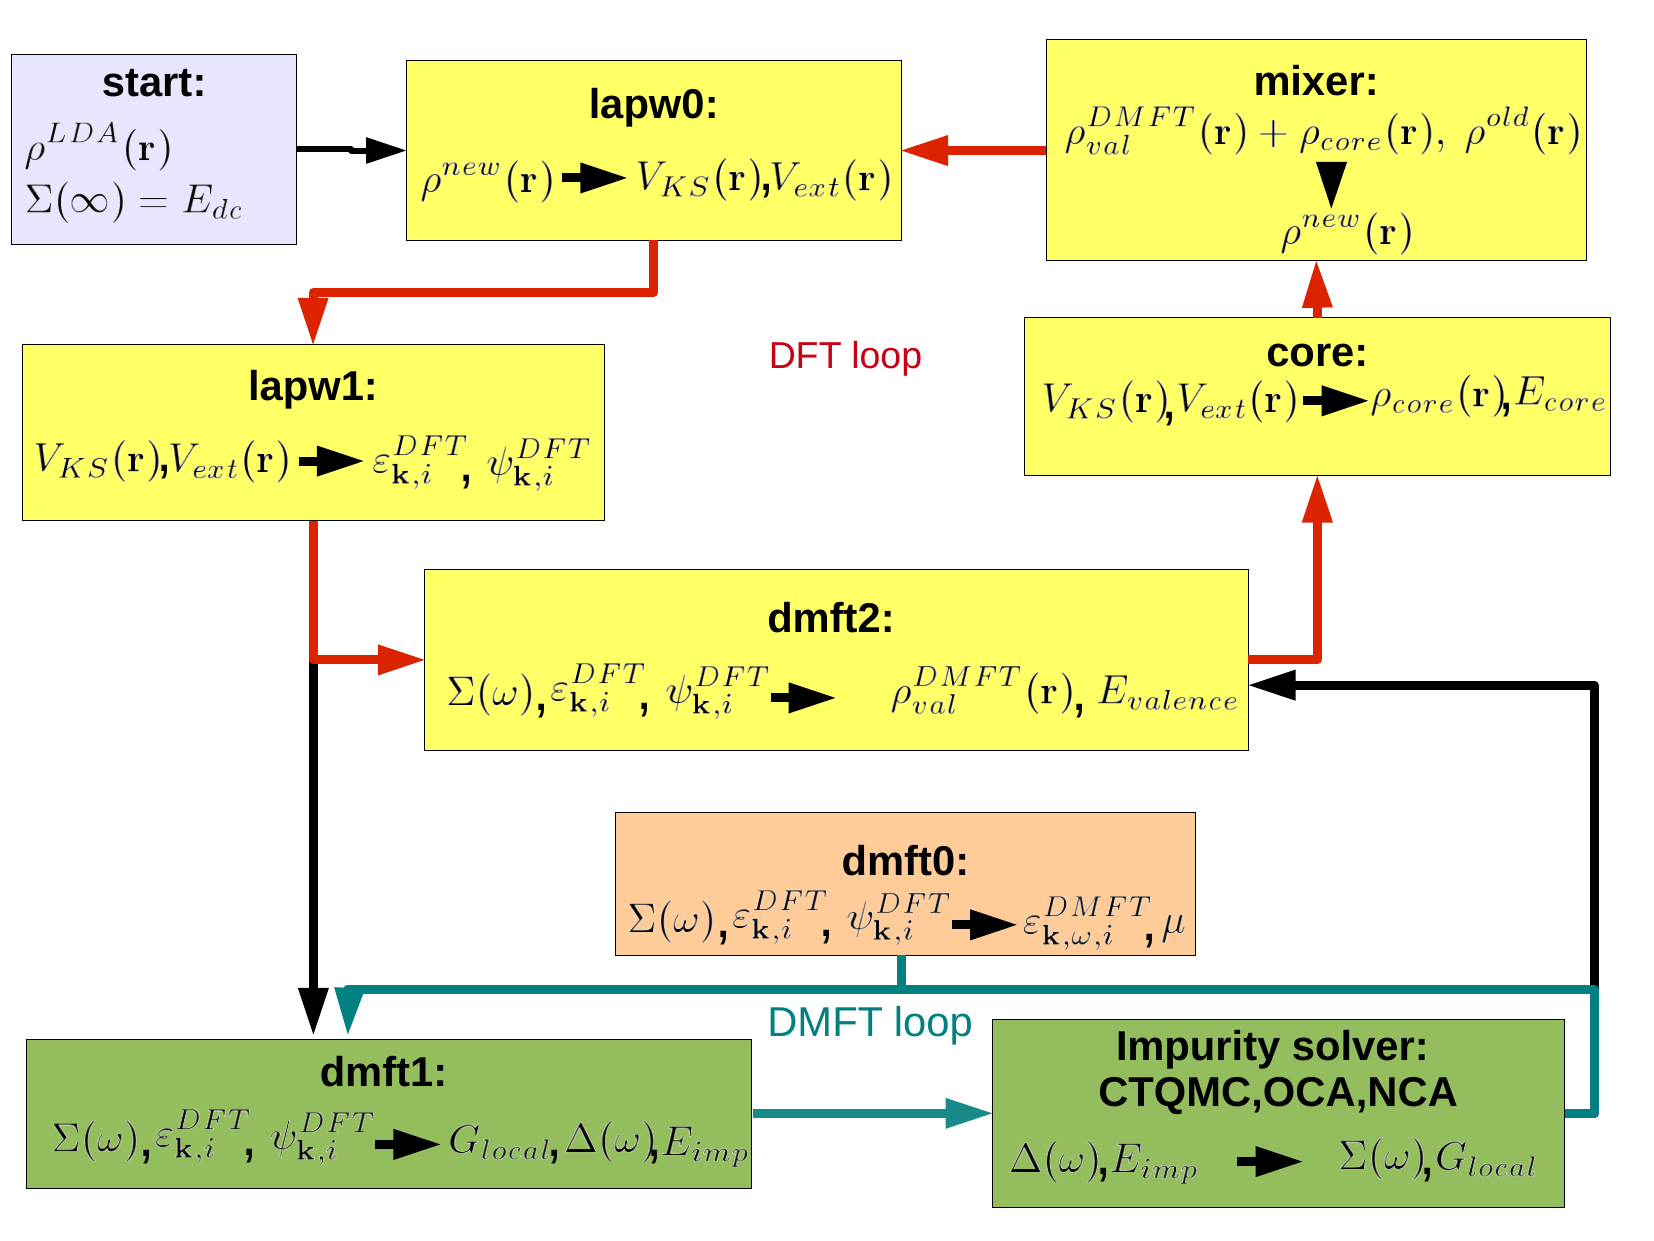

mixer:
start:
lapw0:
,
core:
,
,
DFT loop
lapw1:
,
,
dmft2:
,
,
,
dmft0:
,
,
,
DMFT loop
Impurity solver:
CTQMC,OCA,NCA
,
,
dmft1:
,
,
,
,